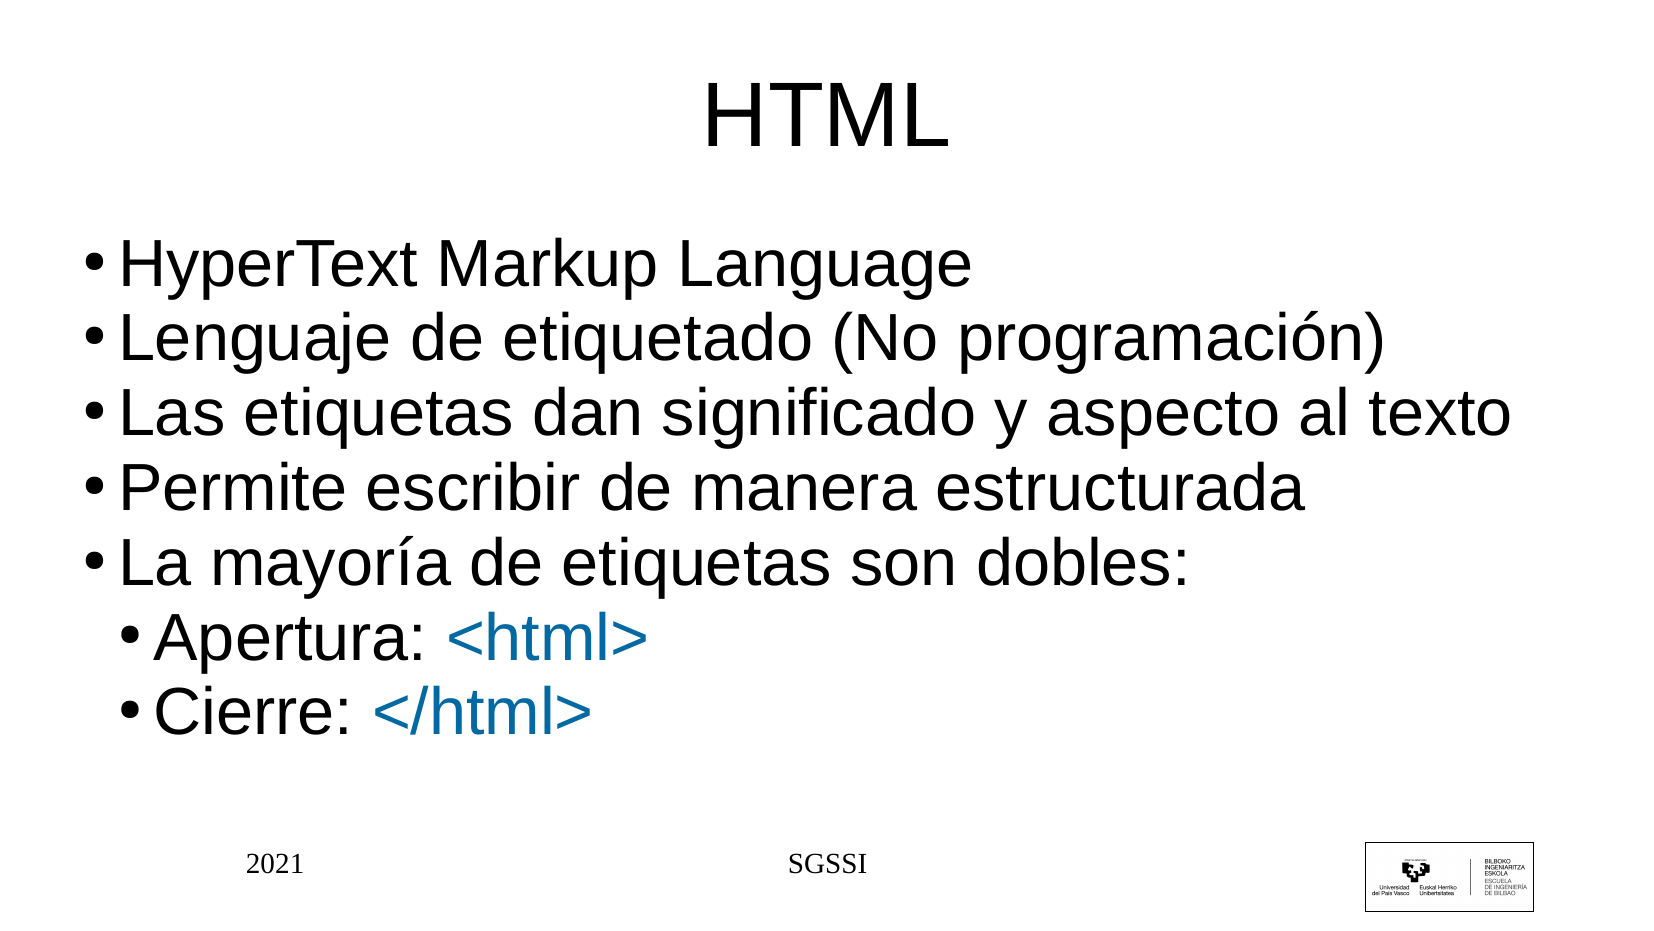

# HTML
HyperText Markup Language
Lenguaje de etiquetado (No programación)
Las etiquetas dan significado y aspecto al texto
Permite escribir de manera estructurada
La mayoría de etiquetas son dobles:
Apertura: <html>
Cierre: </html>